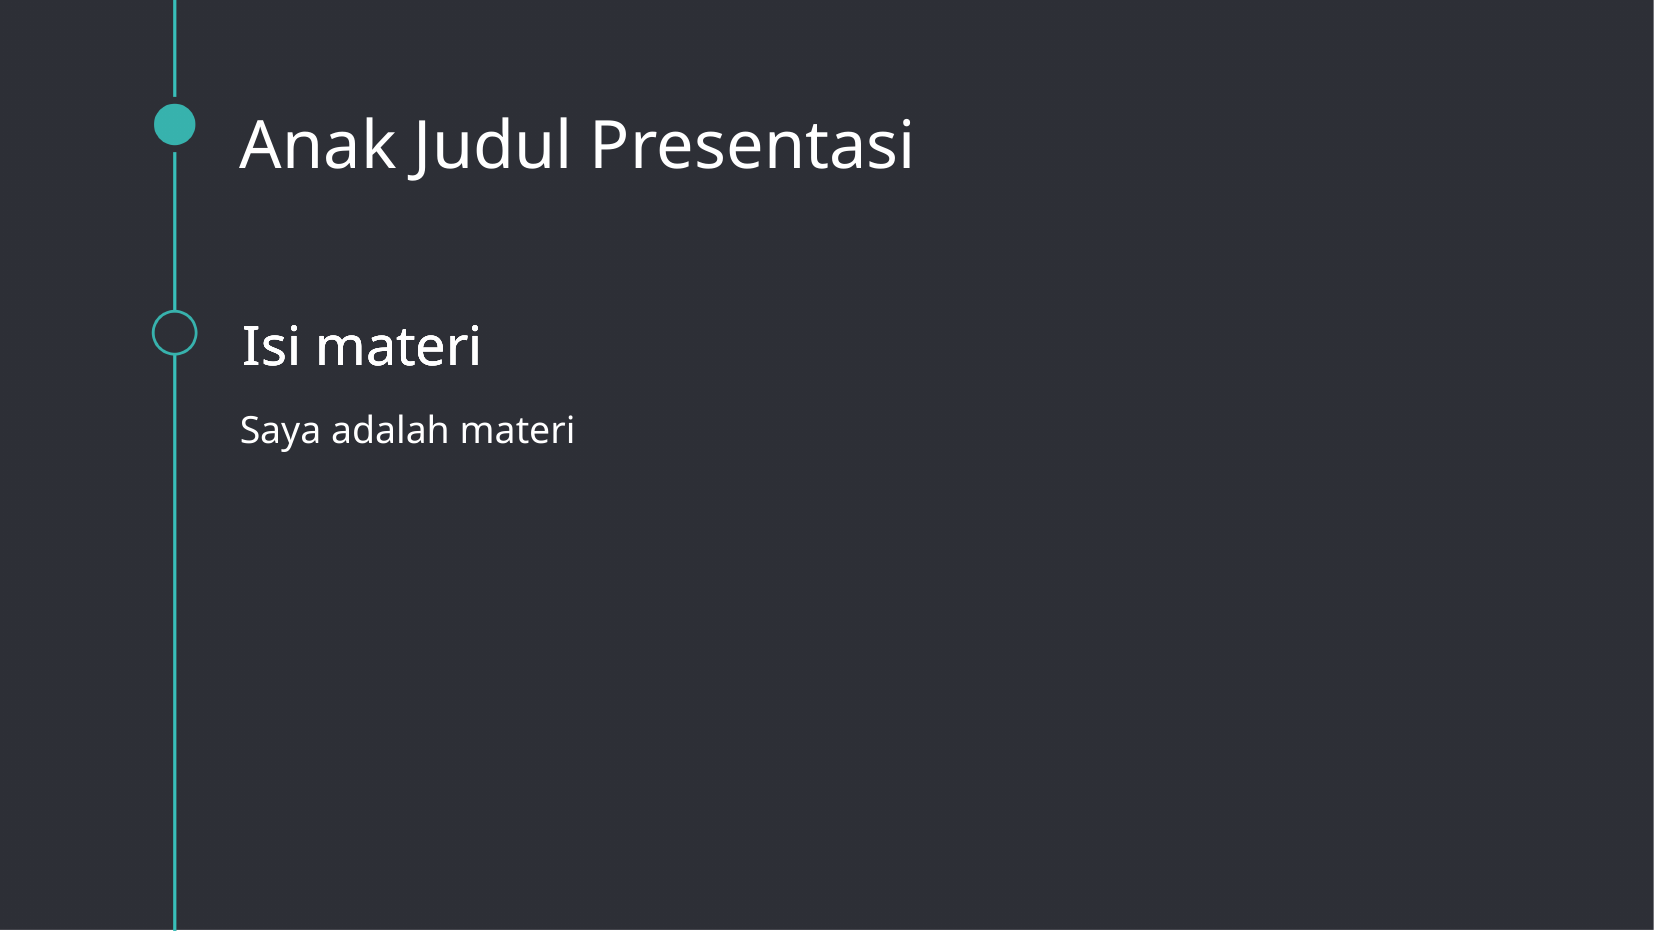

Anak Judul Presentasi
Isi materi
Isi materi
Isi materi
Isi materi
Saya adalah materi